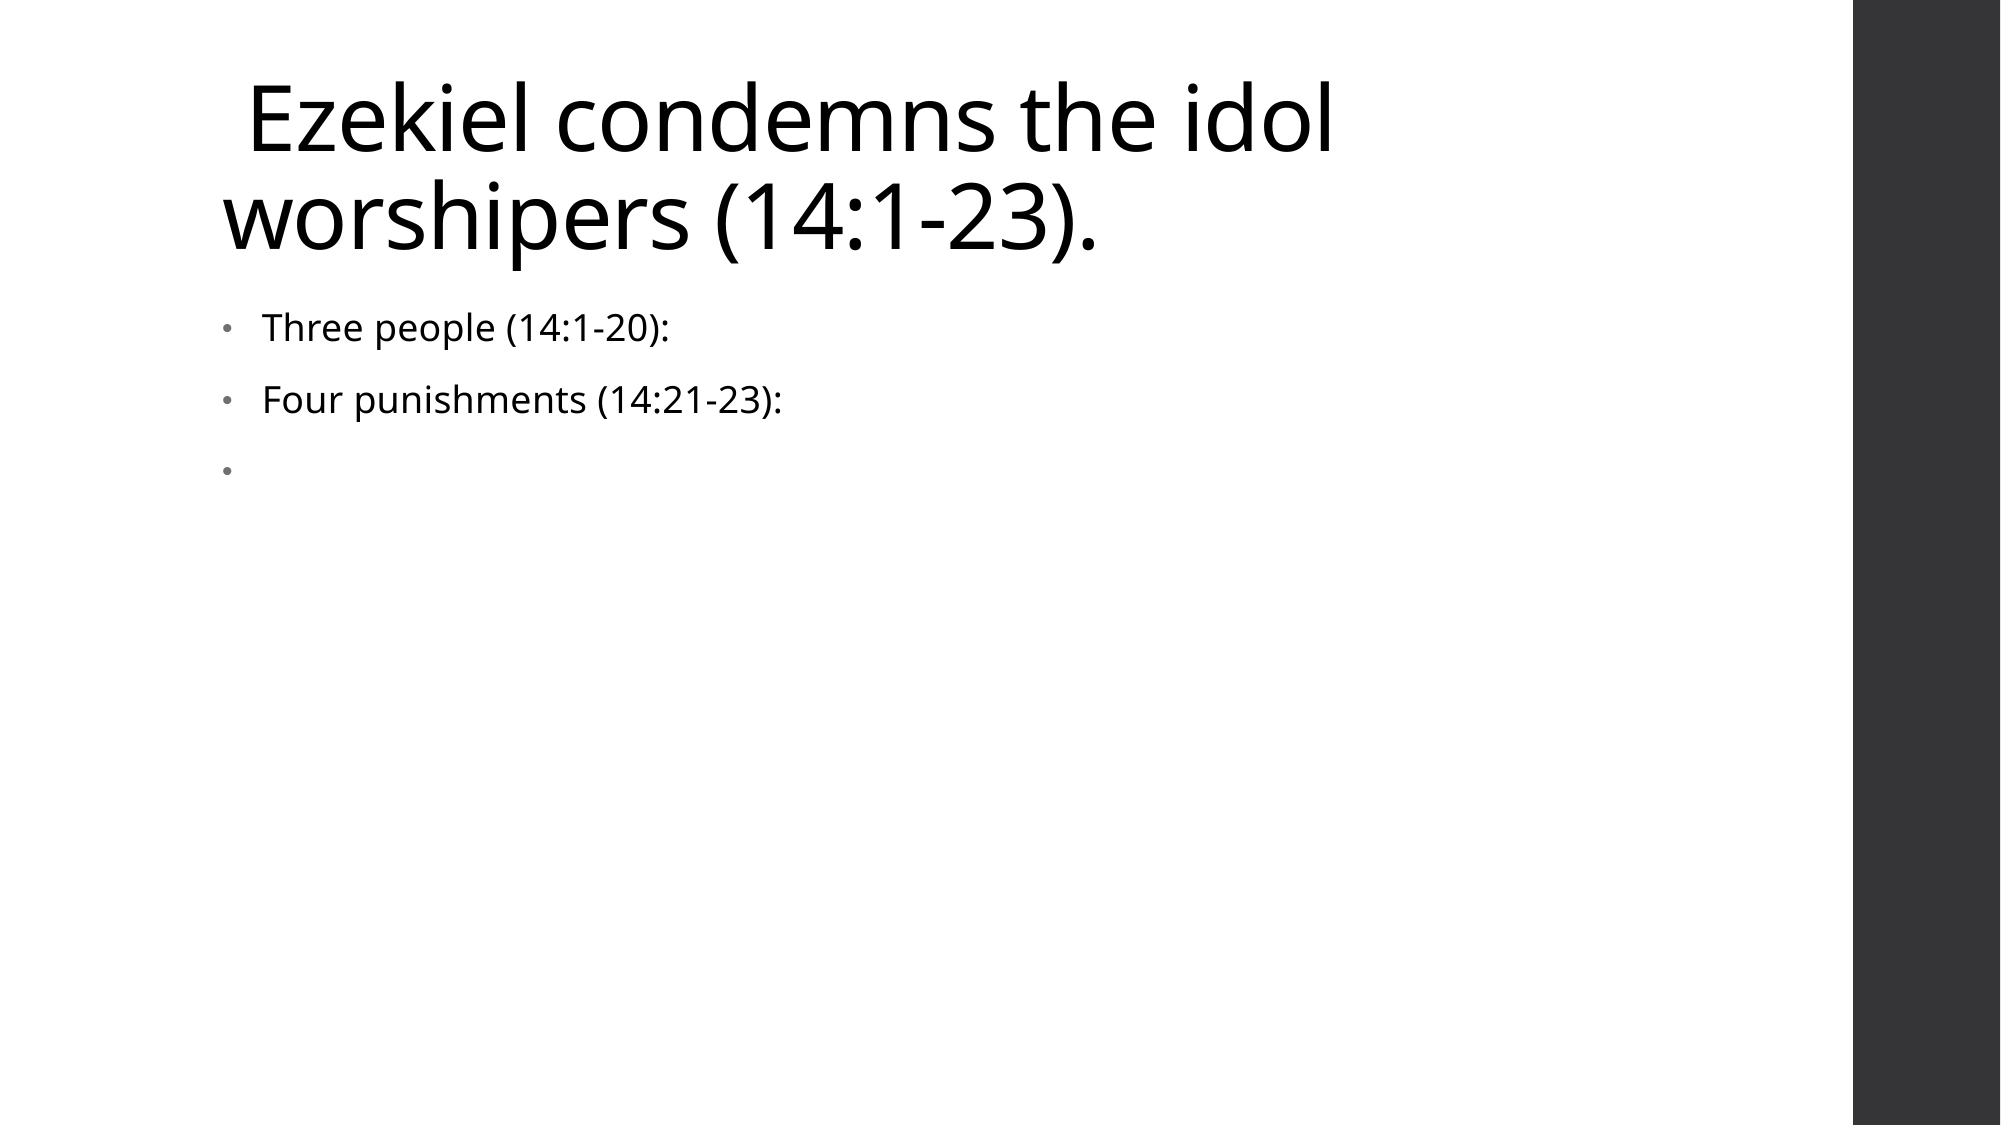

# Ezekiel condemns the idol worshipers (14:1-23).
 Three people (14:1-20):
 Four punishments (14:21-23):